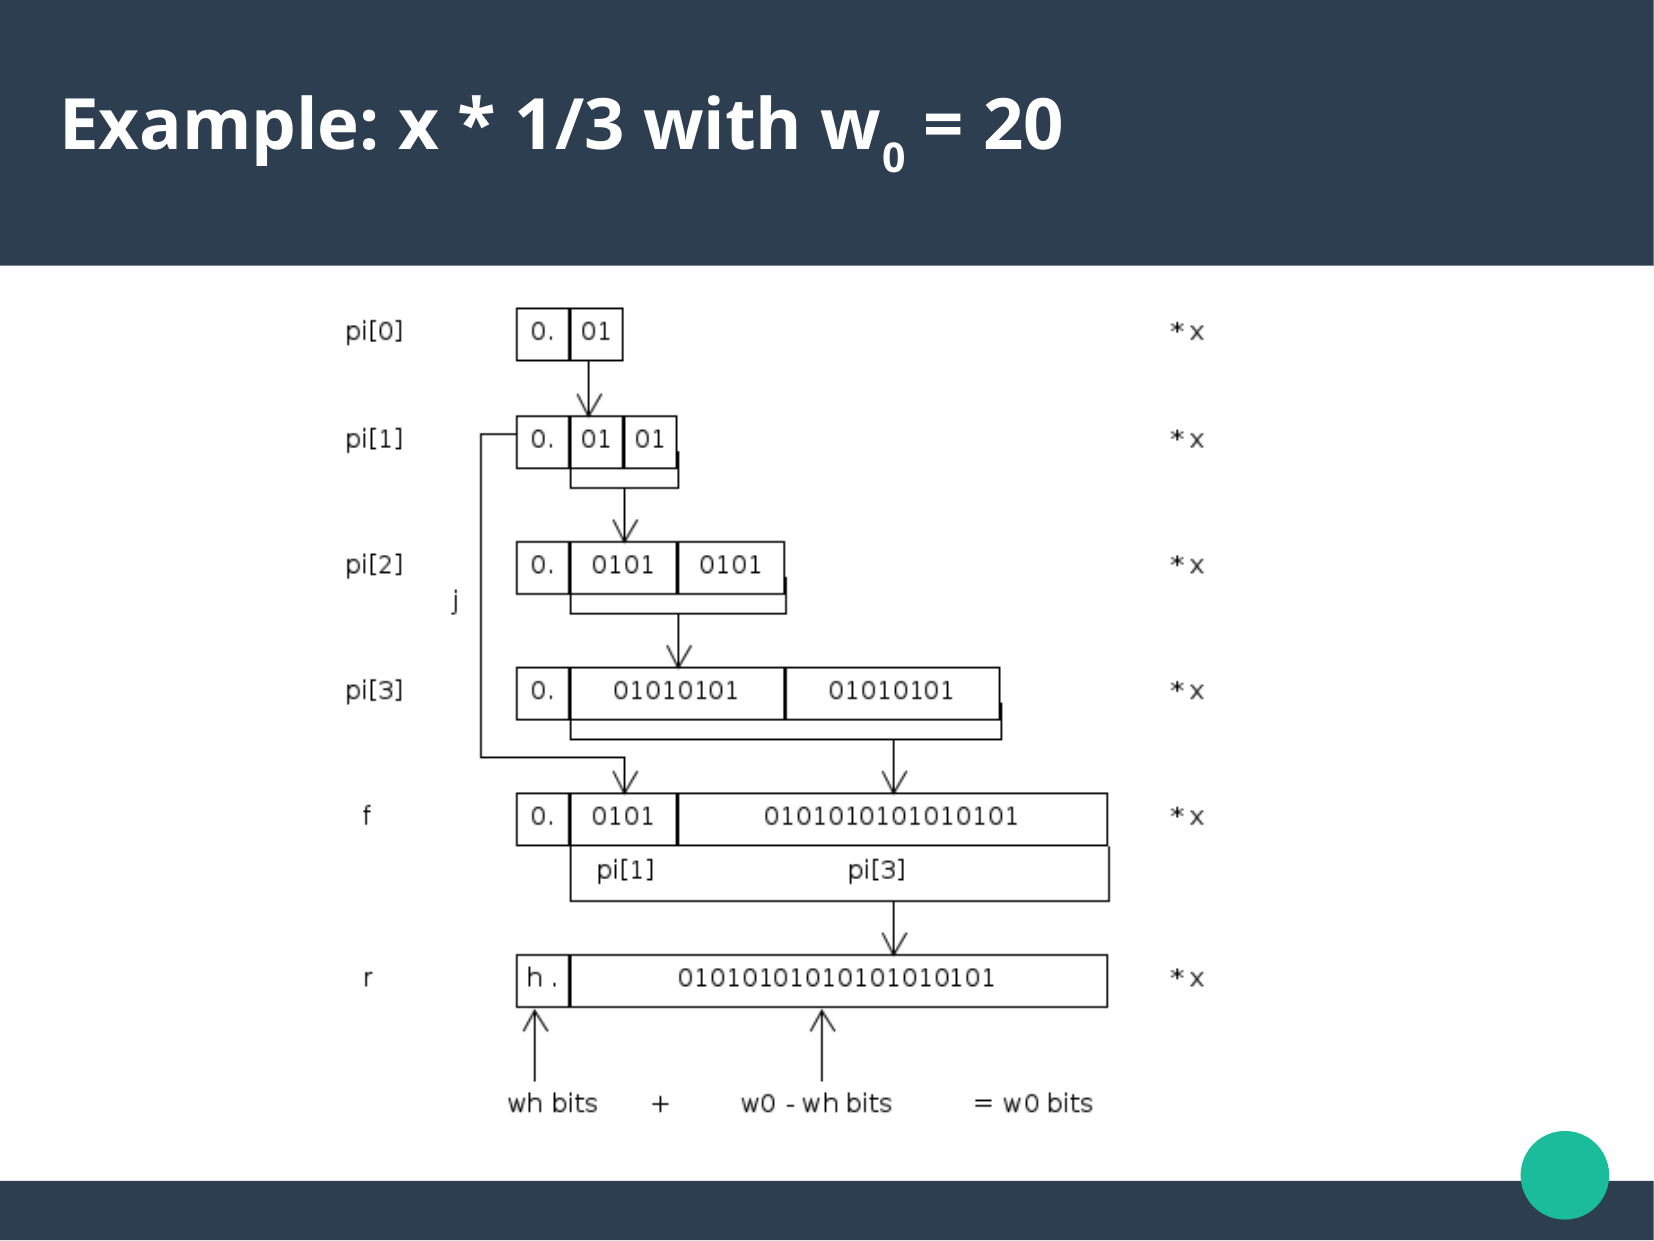

# Example: x * 1/3 with w0 = 20